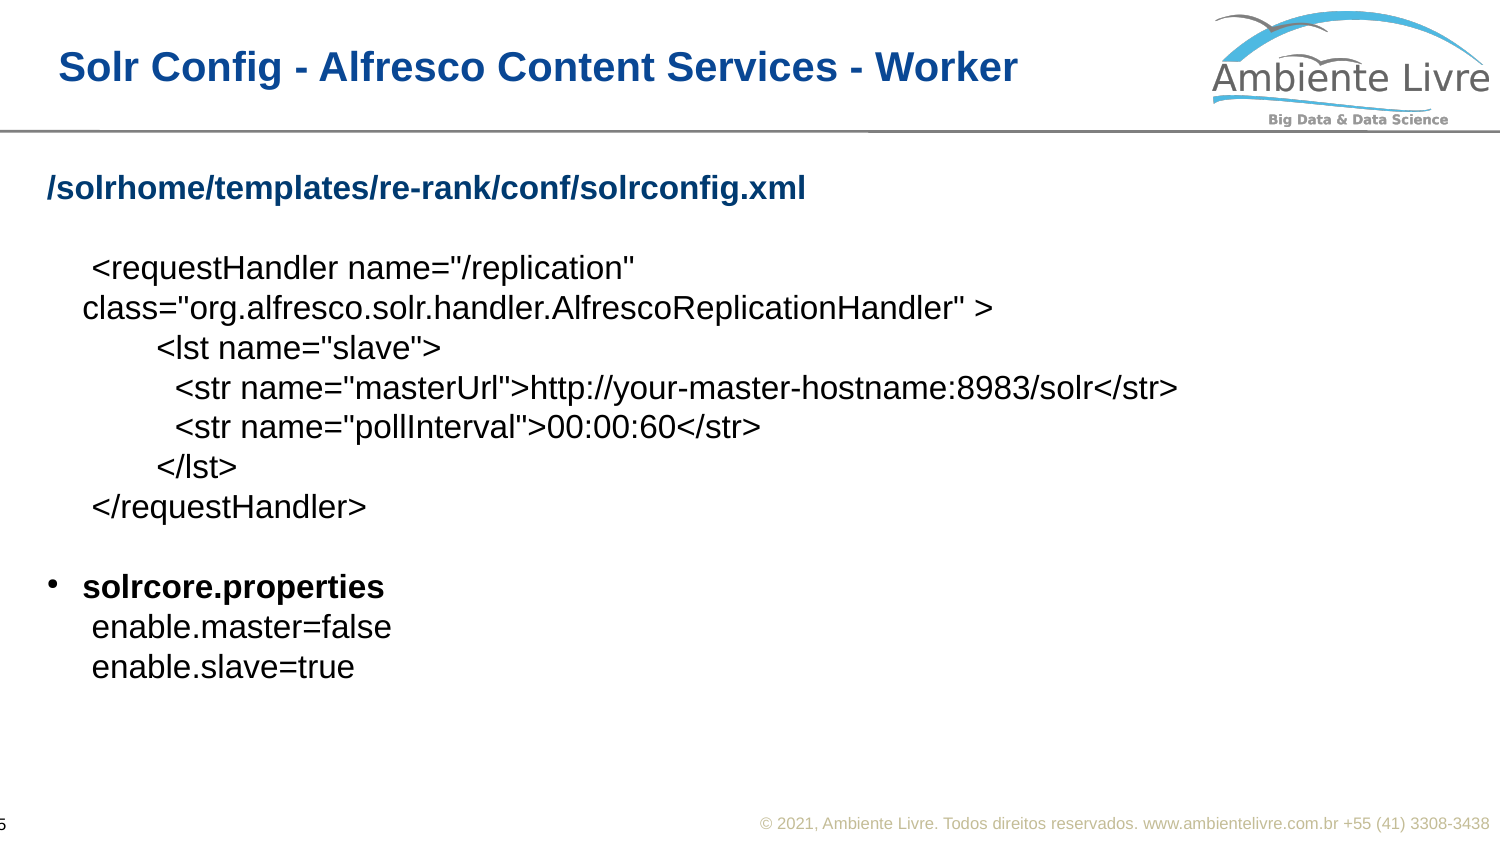

# Solr Config - Alfresco Content Services - Worker
/solrhome/templates/re-rank/conf/solrconfig.xml
 <requestHandler name="/replication" class="org.alfresco.solr.handler.AlfrescoReplicationHandler" >
 <lst name="slave">
 <str name="masterUrl">http://your-master-hostname:8983/solr</str>
 <str name="pollInterval">00:00:60</str>
 </lst>
 </requestHandler>
solrcore.properties
 enable.master=false
 enable.slave=true